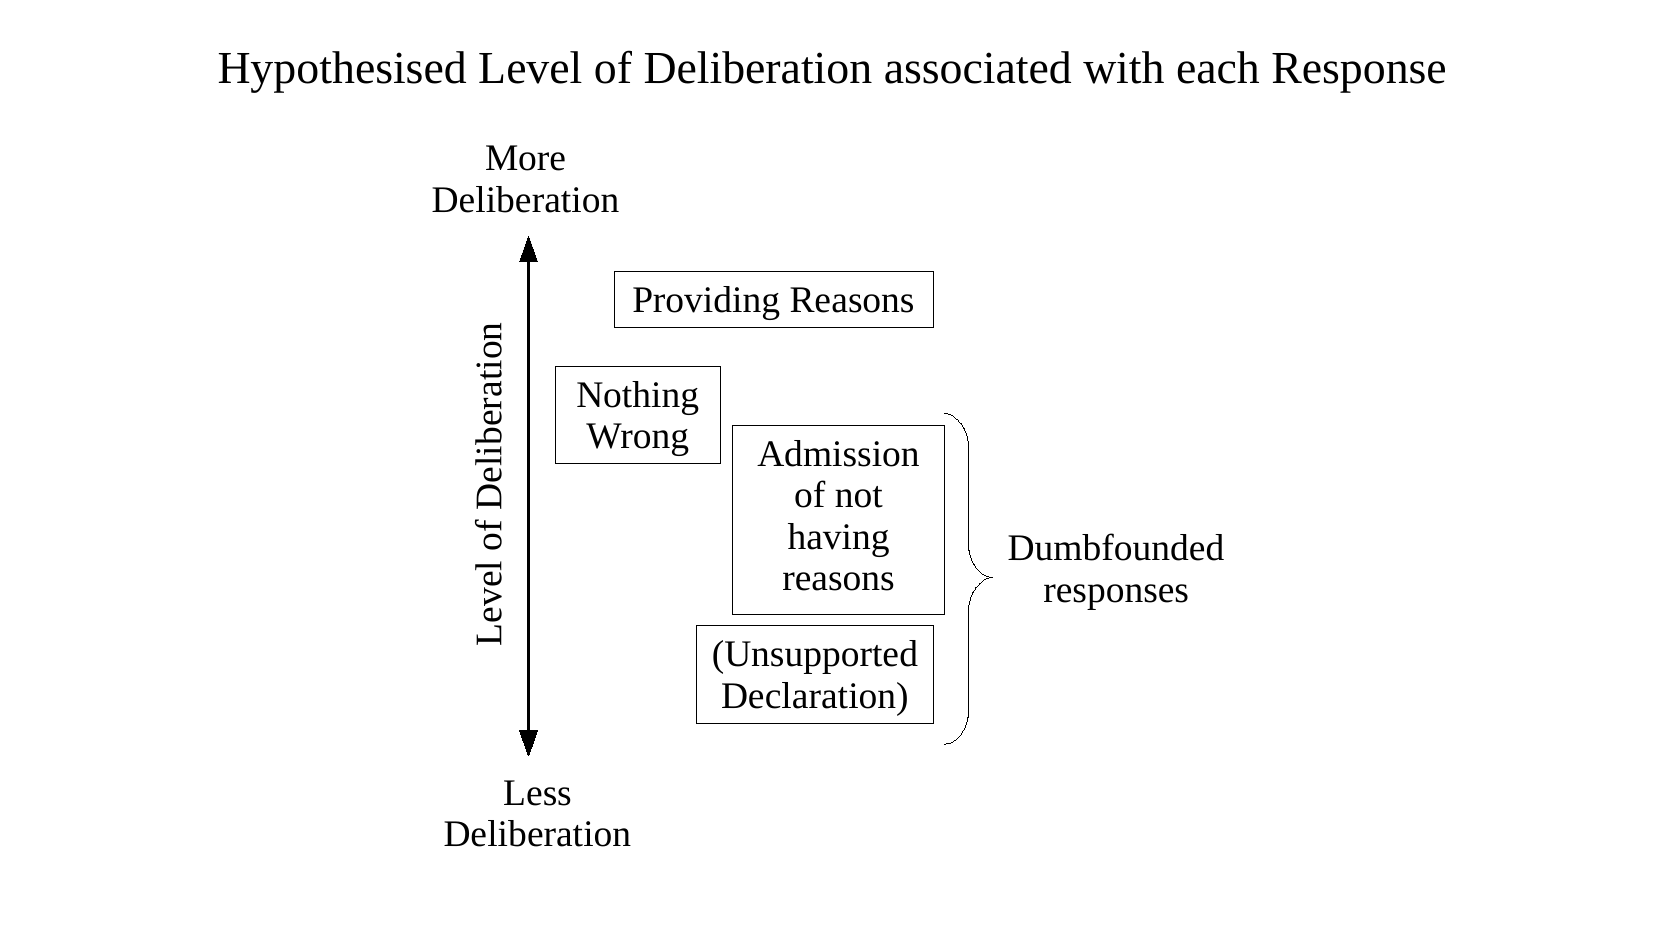

Hypothesised Level of Deliberation associated with each Response
More Deliberation
Providing Reasons
Nothing Wrong
Admission of not having reasons
Level of Deliberation
Dumbfounded responses
(Unsupported Declaration)
Less Deliberation